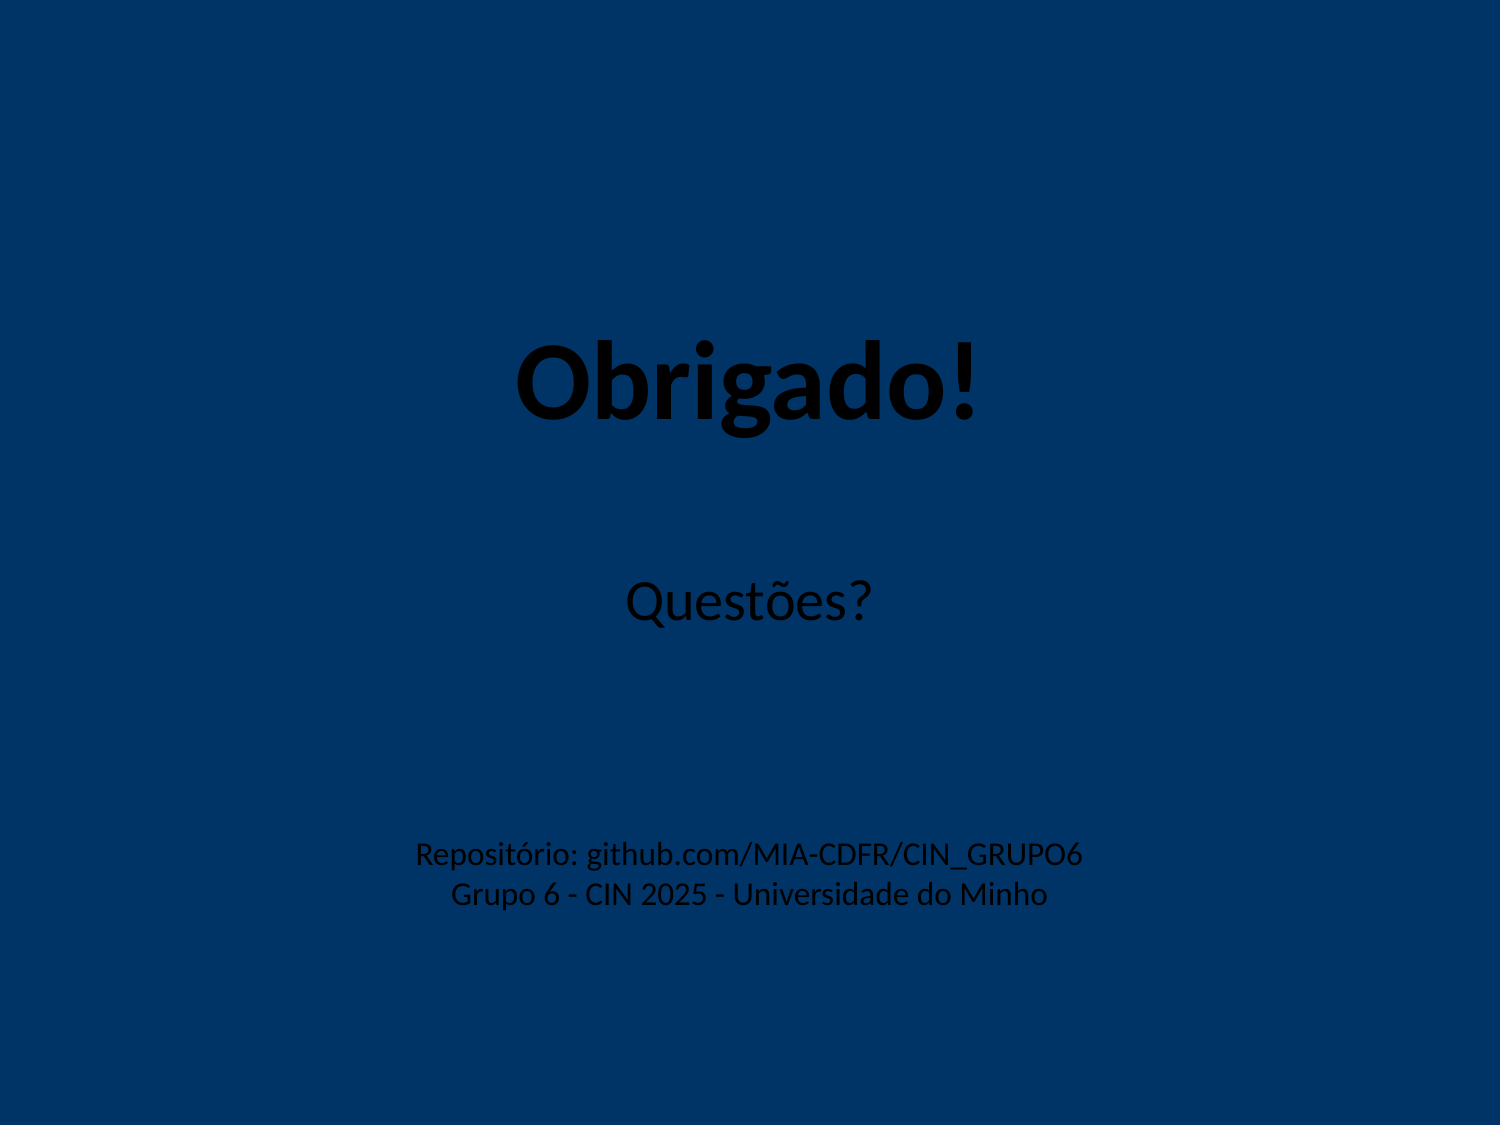

Obrigado!
Questões?
Repositório: github.com/MIA-CDFR/CIN_GRUPO6
Grupo 6 - CIN 2025 - Universidade do Minho